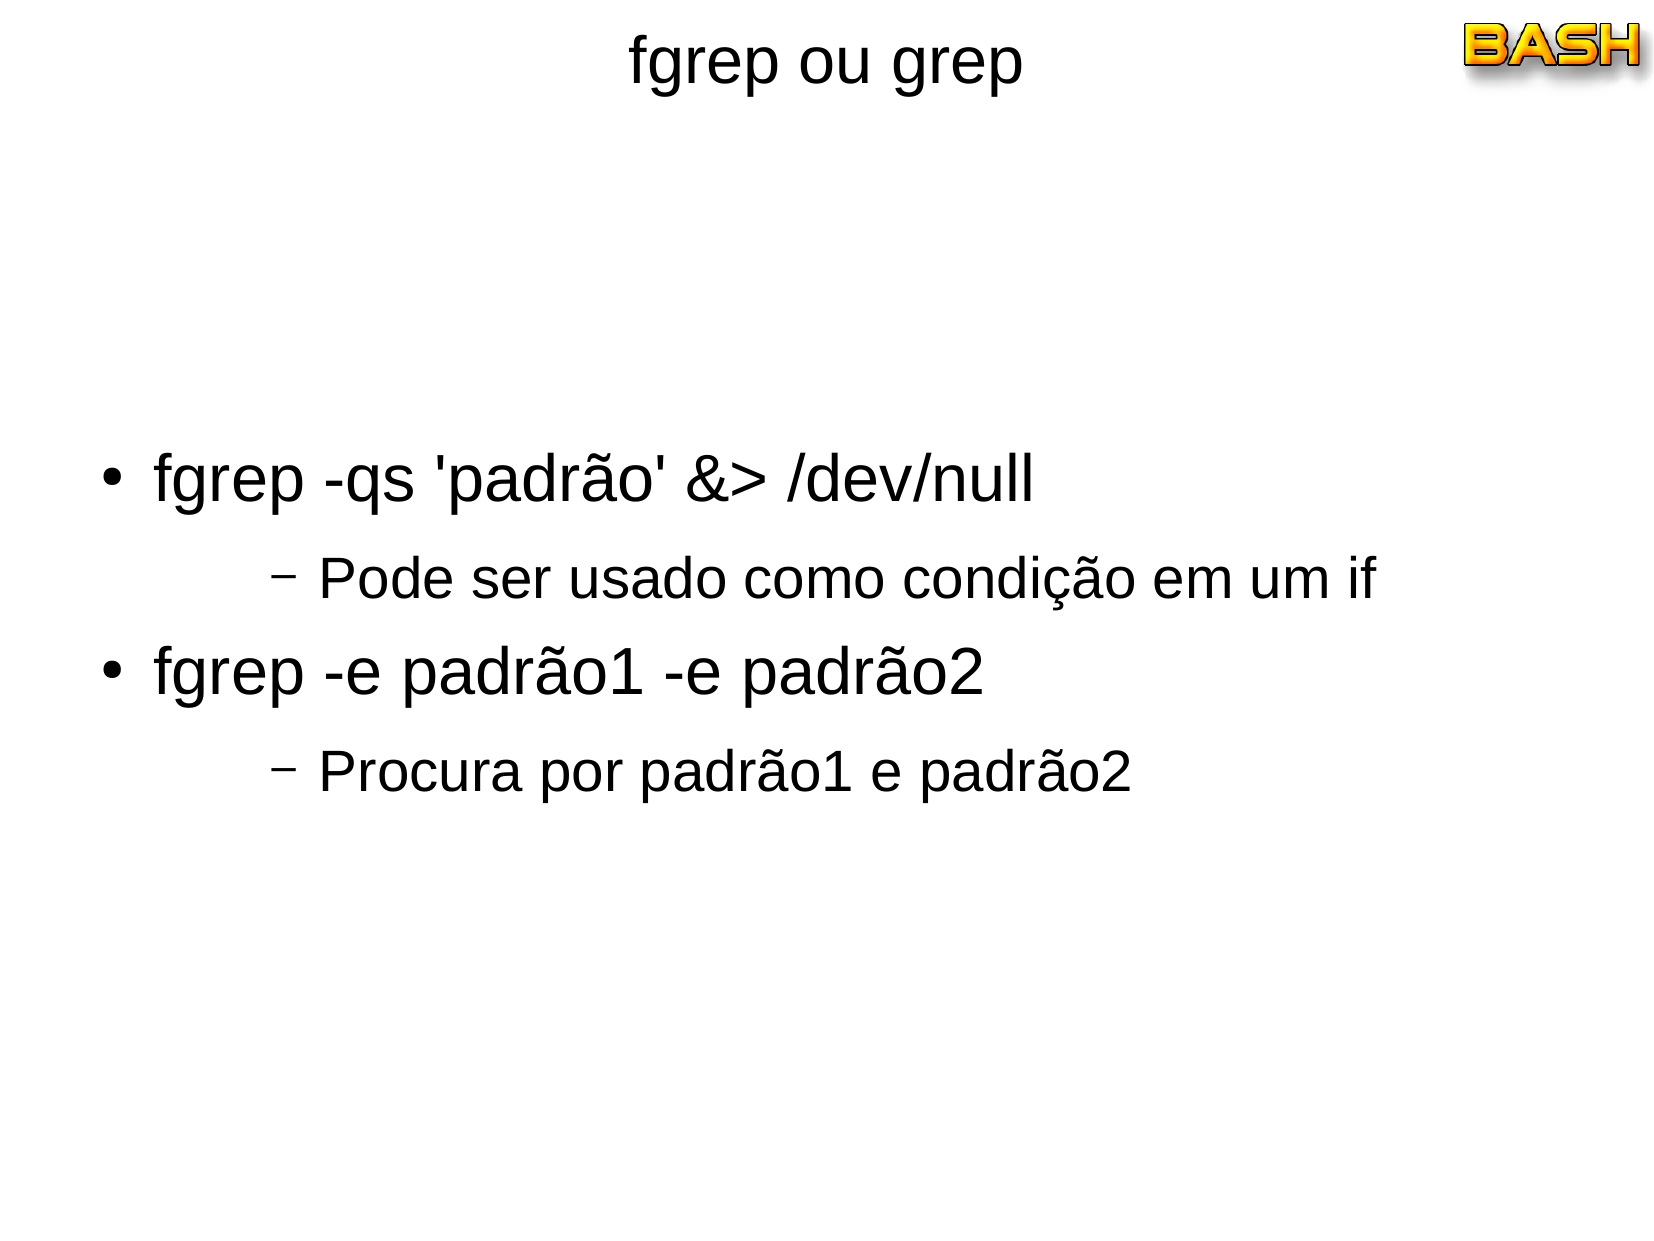

# fgrep ou grep
fgrep -qs 'padrão' &> /dev/null
Pode ser usado como condição em um if
fgrep -e padrão1 -e padrão2
Procura por padrão1 e padrão2